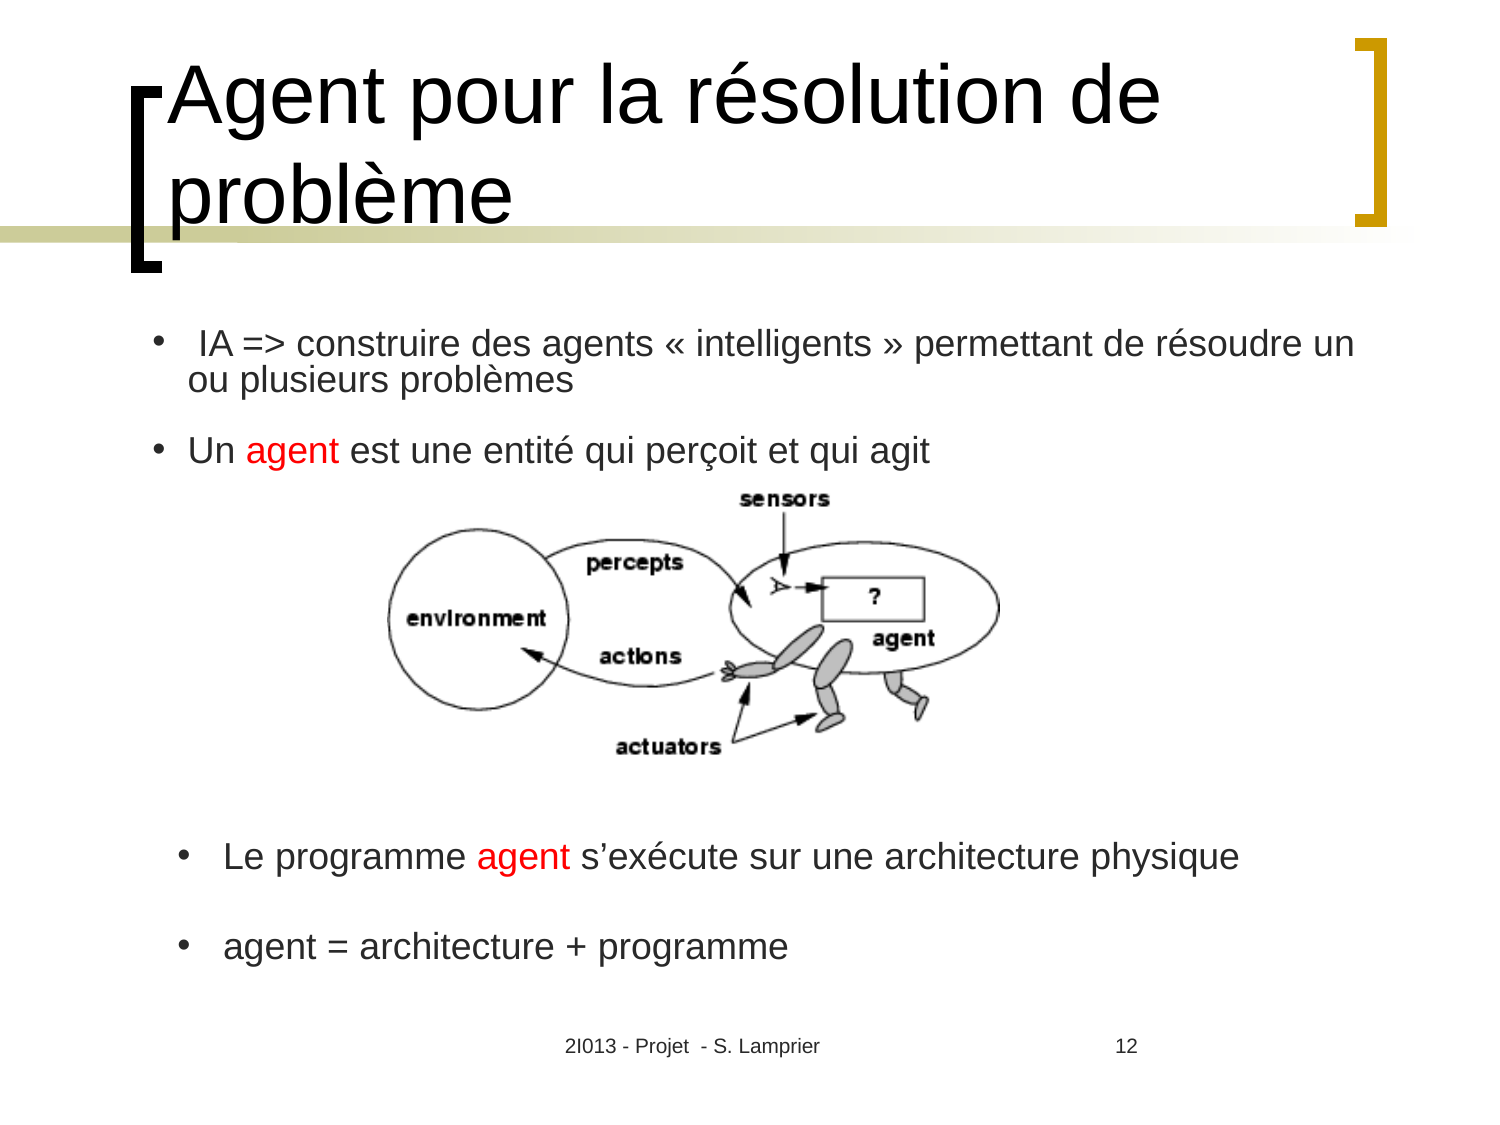

# Agent pour la résolution de problème
 IA => construire des agents « intelligents » permettant de résoudre un ou plusieurs problèmes
Un agent est une entité qui perçoit et qui agit
 Le programme agent s’exécute sur une architecture physique
 agent = architecture + programme
2I013 - Projet - S. Lamprier